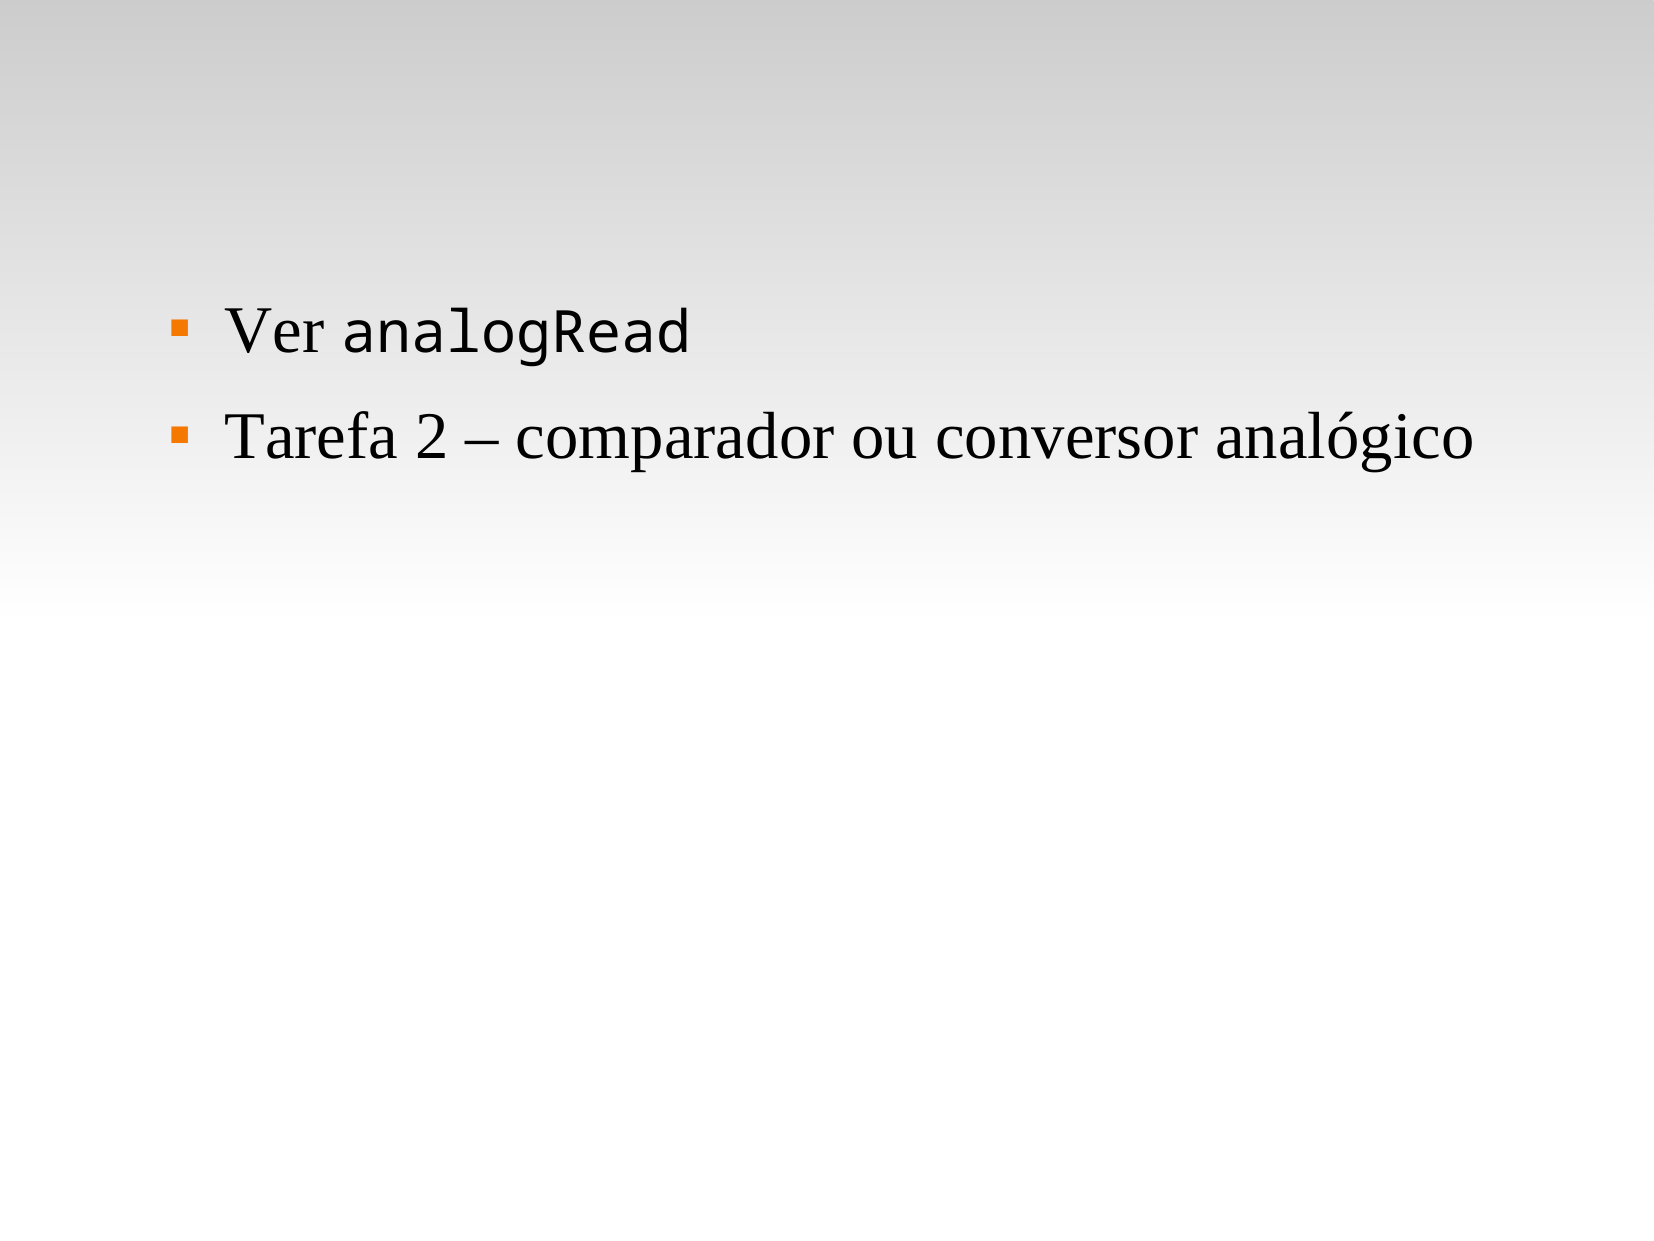

# Ver analogRead
Tarefa 2 – comparador ou conversor analógico